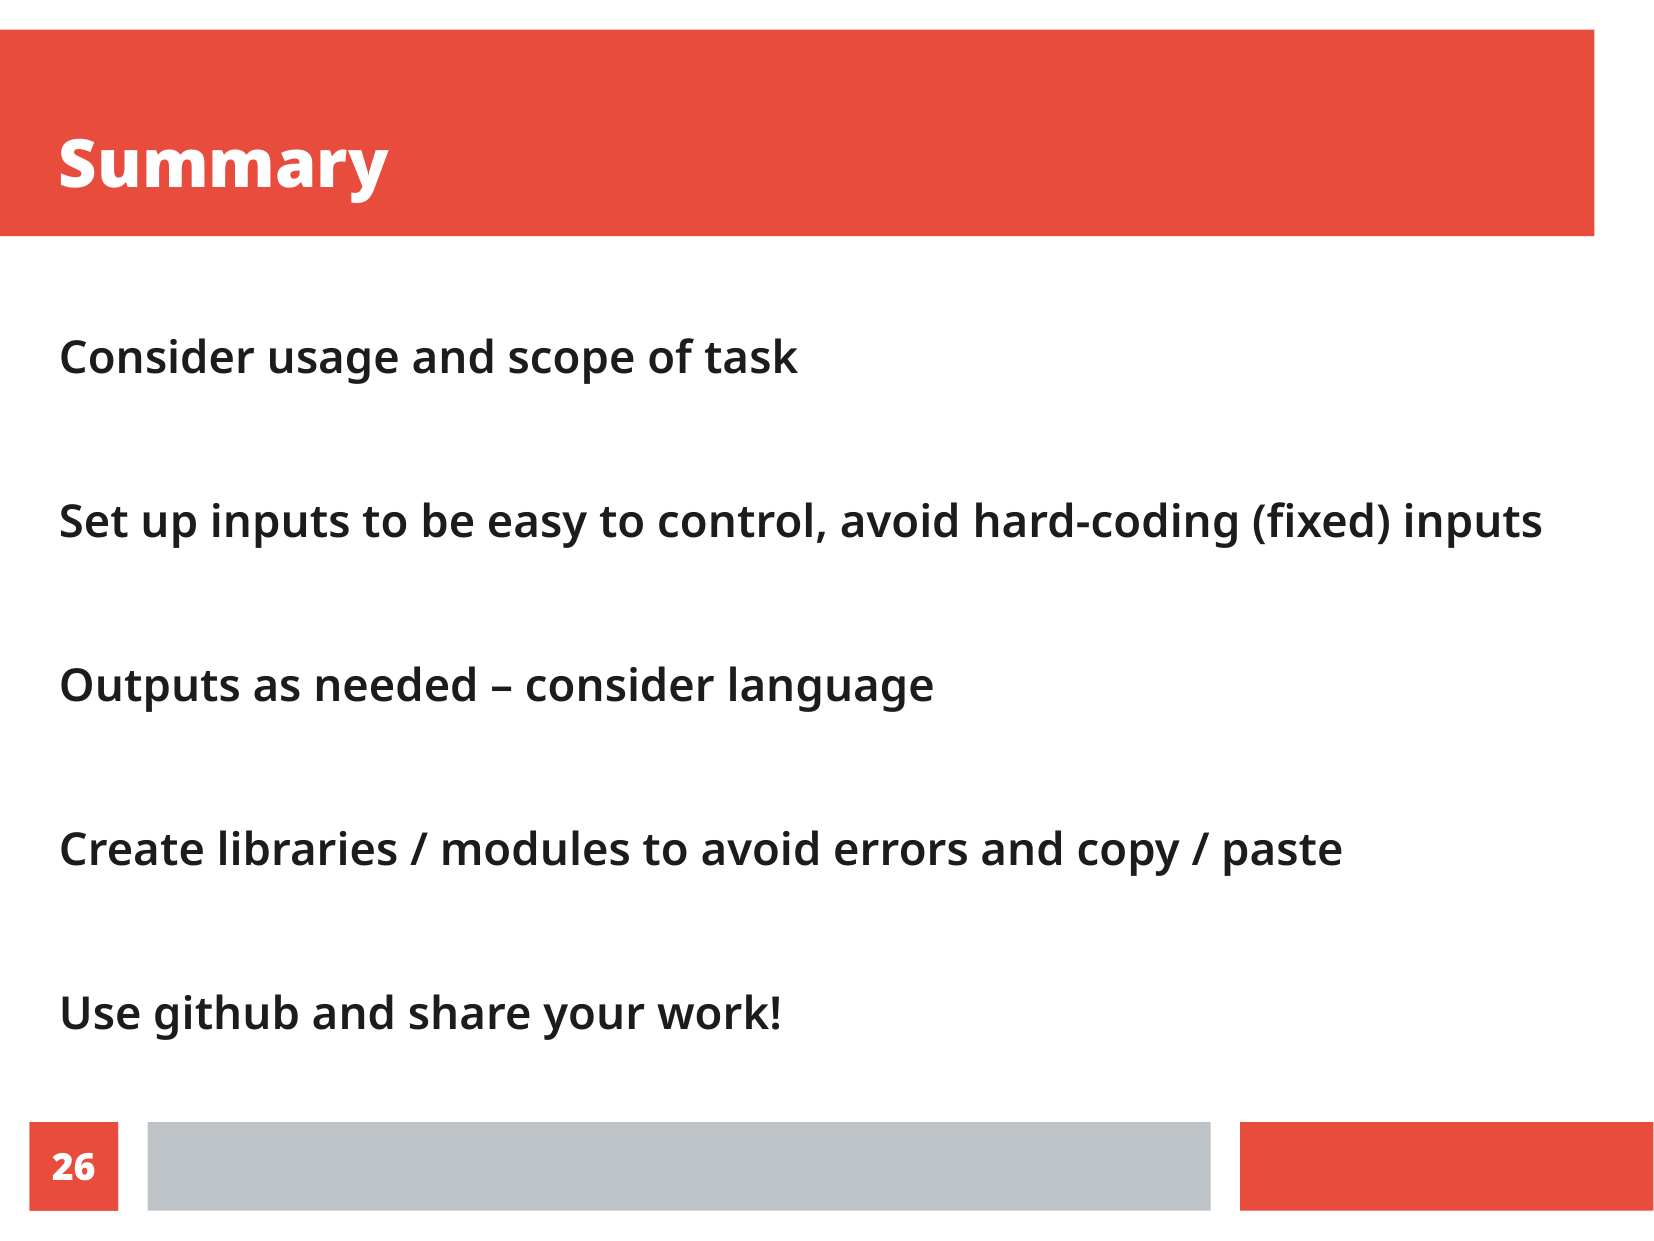

# Summary
Consider usage and scope of task
Set up inputs to be easy to control, avoid hard-coding (fixed) inputs
Outputs as needed – consider language
Create libraries / modules to avoid errors and copy / paste
Use github and share your work!
26